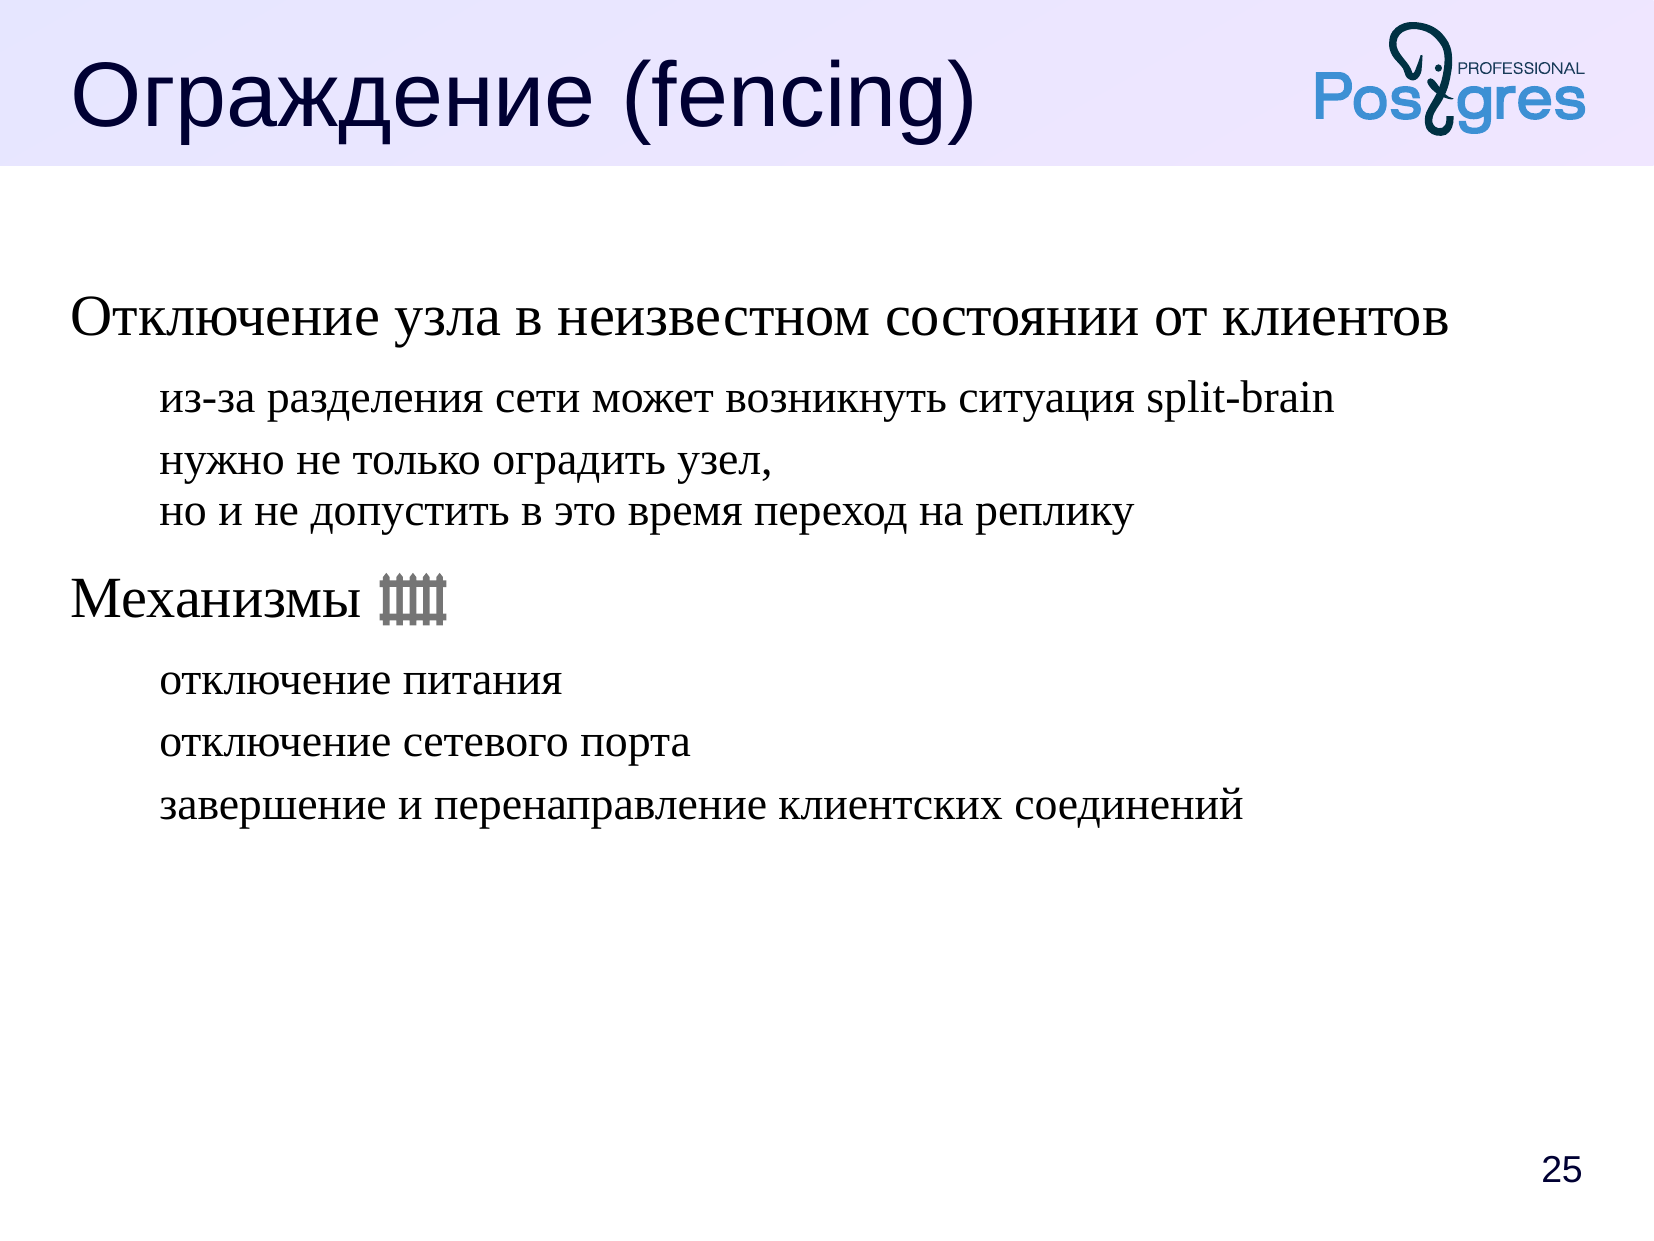

# Ограждение (fencing)
Отключение узла в неизвестном состоянии от клиентов
из-за разделения сети может возникнуть ситуация split-brain
нужно не только оградить узел,
но и не допустить в это время переход на реплику
Механизмы
отключение питания
отключение сетевого порта
завершение и перенаправление клиентских соединений